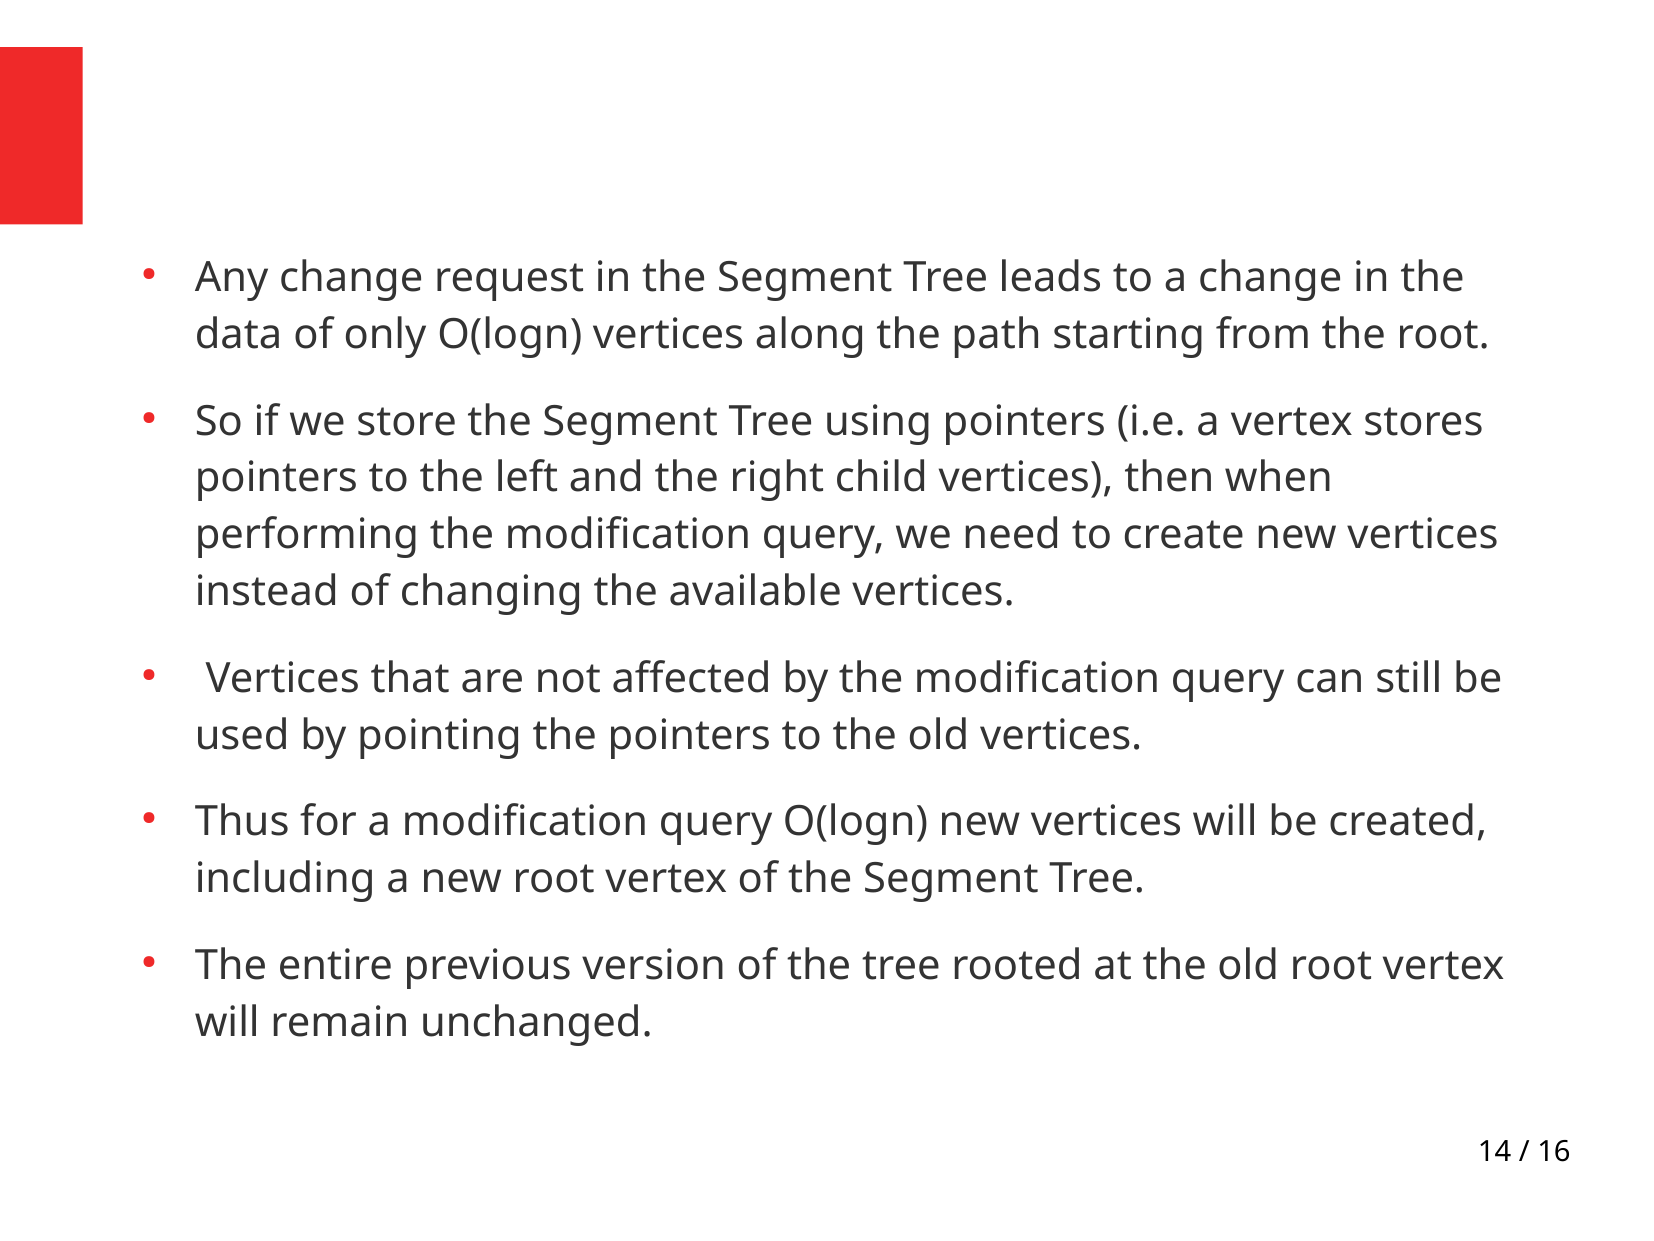

# Any change request in the Segment Tree leads to a change in the data of only O(logn) vertices along the path starting from the root.
So if we store the Segment Tree using pointers (i.e. a vertex stores pointers to the left and the right child vertices), then when performing the modification query, we need to create new vertices instead of changing the available vertices.
 Vertices that are not affected by the modification query can still be used by pointing the pointers to the old vertices.
Thus for a modification query O(logn) new vertices will be created, including a new root vertex of the Segment Tree.
The entire previous version of the tree rooted at the old root vertex will remain unchanged.
14